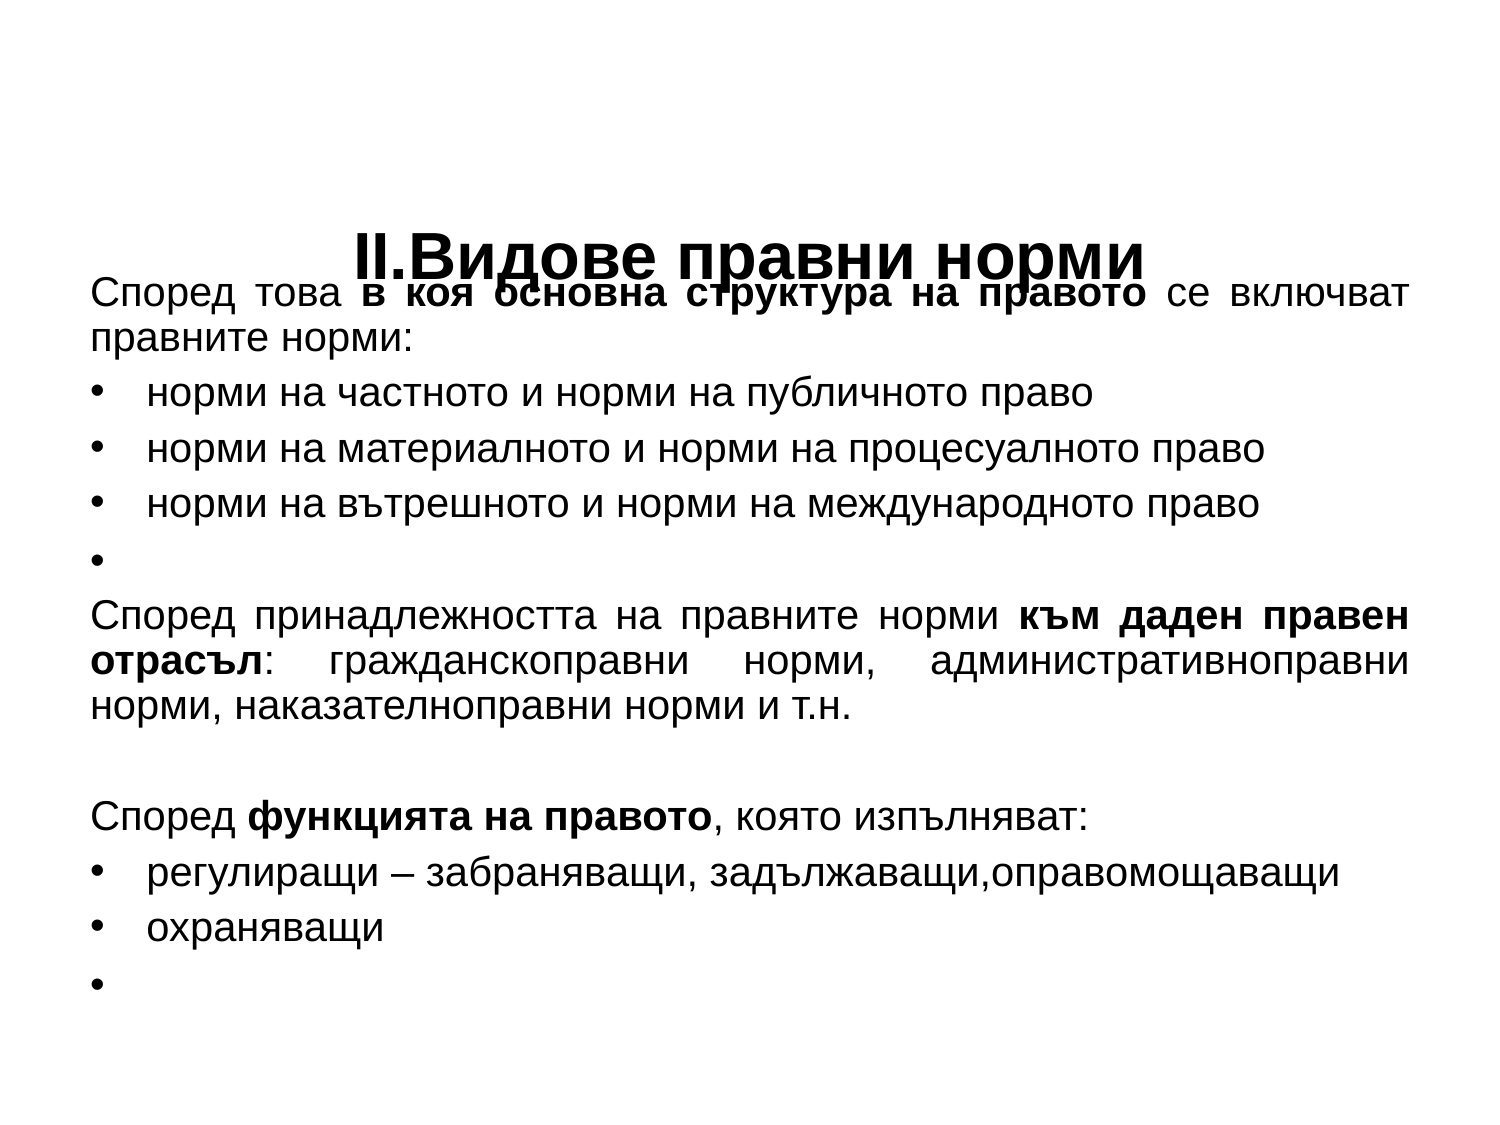

# ІІ.Видове правни норми
Според това в коя основна структура на правото се включват правните норми:
норми на частното и норми на публичното право
норми на материалното и норми на процесуалното право
норми на вътрешното и норми на международното право
Според принадлежността на правните норми към даден правен отрасъл: гражданскоправни норми, административноправни норми, наказателноправни норми и т.н.
Според функцията на правото, която изпълняват:
регулиращи – забраняващи, задължаващи,оправомощаващи
охраняващи